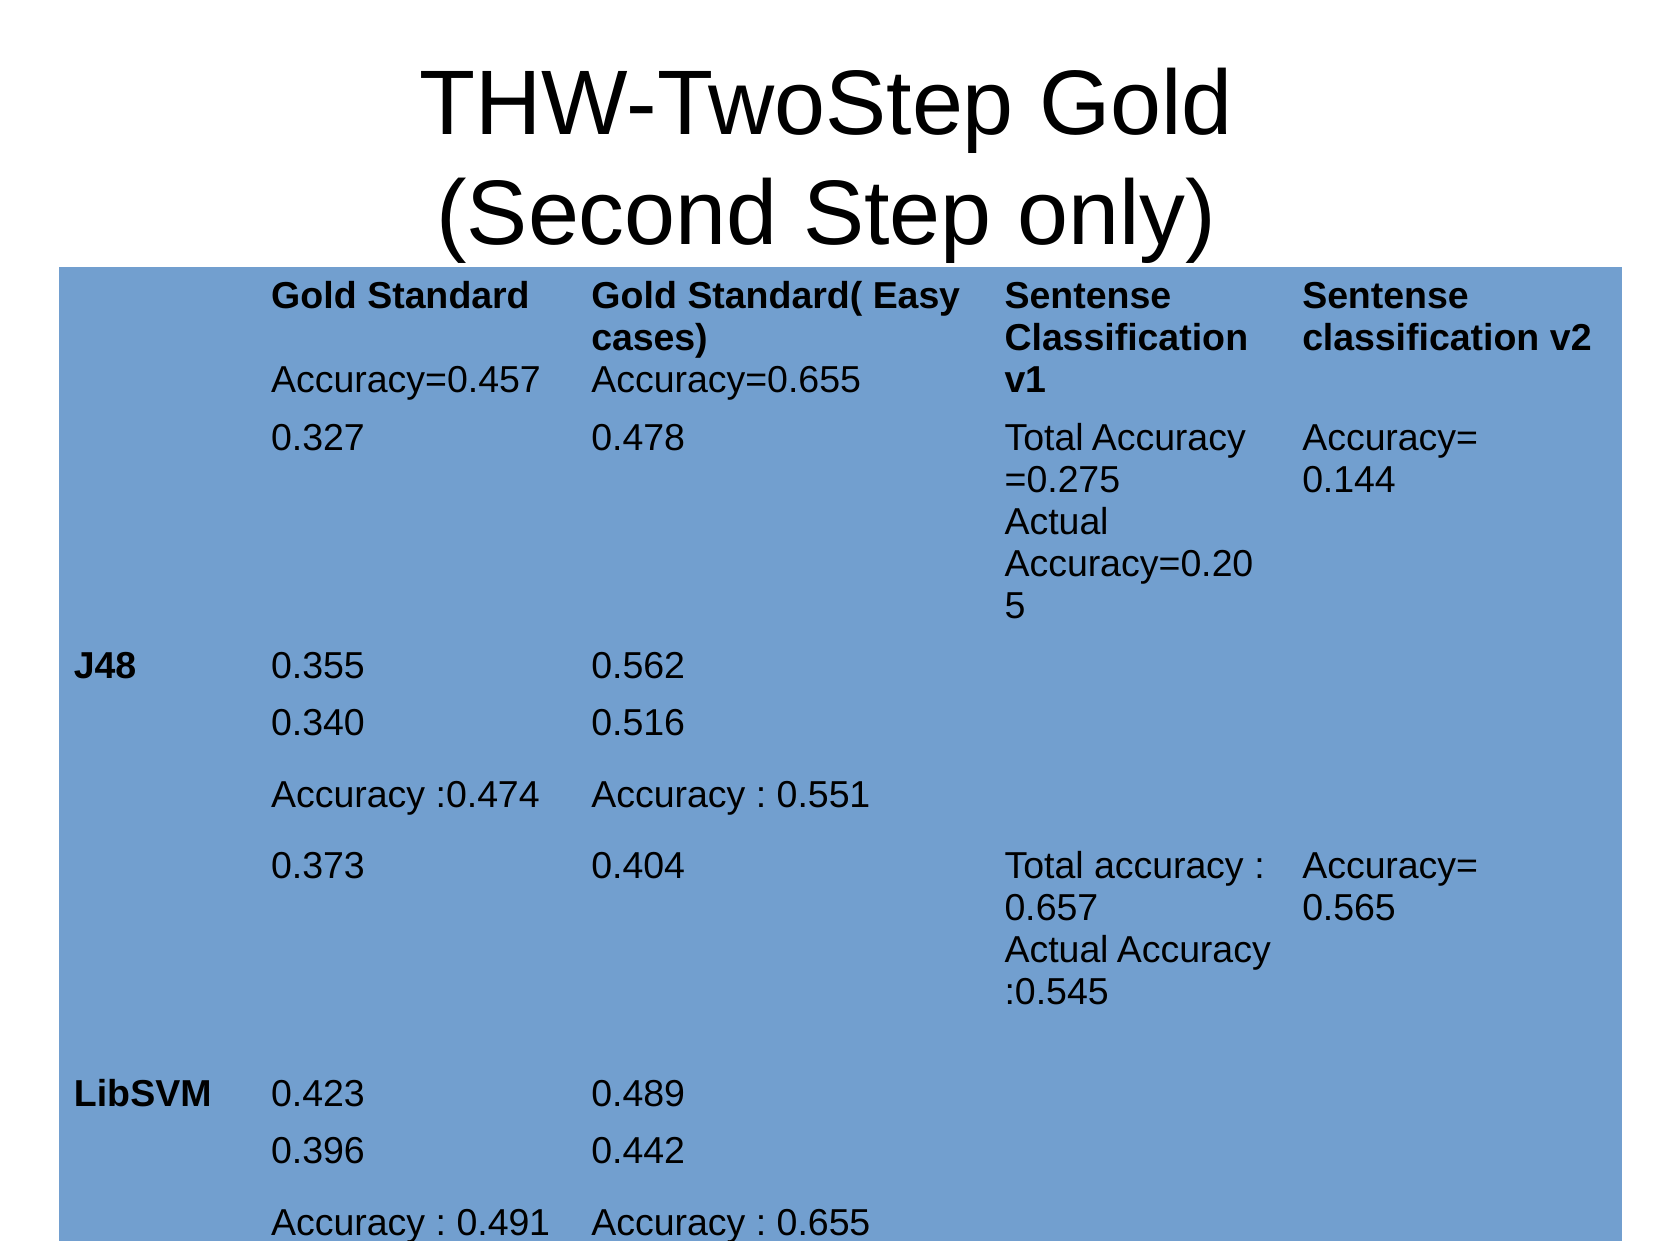

THW-TwoStep Gold
(Second Step only)
| | Gold Standard Accuracy=0.457 | Gold Standard( Easy cases) Accuracy=0.655 | Sentense Classification v1 | Sentense classification v2 |
| --- | --- | --- | --- | --- |
| | 0.327 | 0.478 | Total Accuracy =0.275 Actual Accuracy=0.205 | Accuracy= 0.144 |
| J48 | 0.355 | 0.562 | | |
| | 0.340 | 0.516 | | |
| | Accuracy :0.474 | Accuracy : 0.551 | | |
| | 0.373 | 0.404 | Total accuracy : 0.657 Actual Accuracy :0.545 | Accuracy= 0.565 |
| LibSVM | 0.423 | 0.489 | | |
| | 0.396 | 0.442 | | |
| | Accuracy : 0.491 | Accuracy : 0.655 | | |
| | 0.393 | 0.478 | Total accuracy : 0.248 Actual Accuracy :0.228 | Accuracy= 0.164 |
| MNB | 0.382 | 0.562 | | |
| | 0.388 | 0.516 | | |